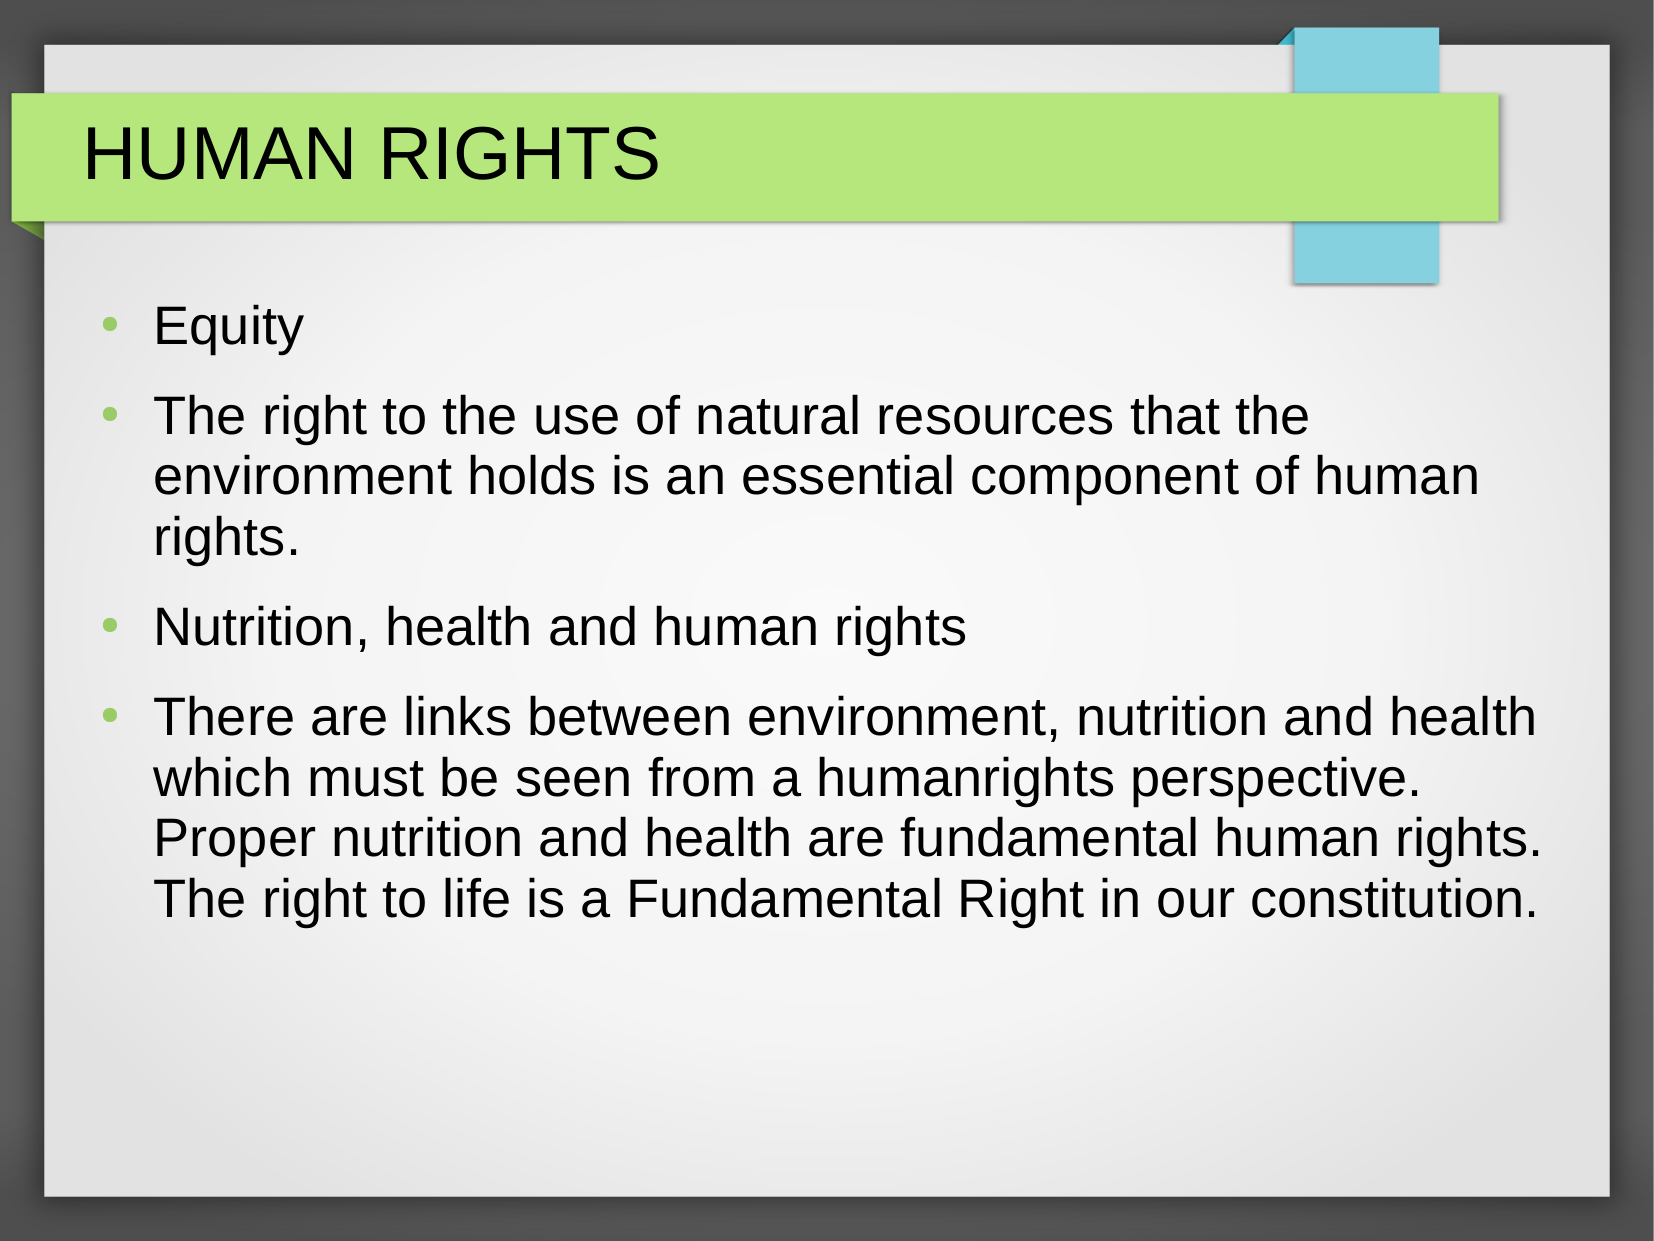

# HUMAN RIGHTS
Equity
The right to the use of natural resources that the environment holds is an essential component of human rights.
Nutrition, health and human rights
There are links between environment, nutrition and health which must be seen from a humanrights perspective. Proper nutrition and health are fundamental human rights. The right to life is a Fundamental Right in our constitution.